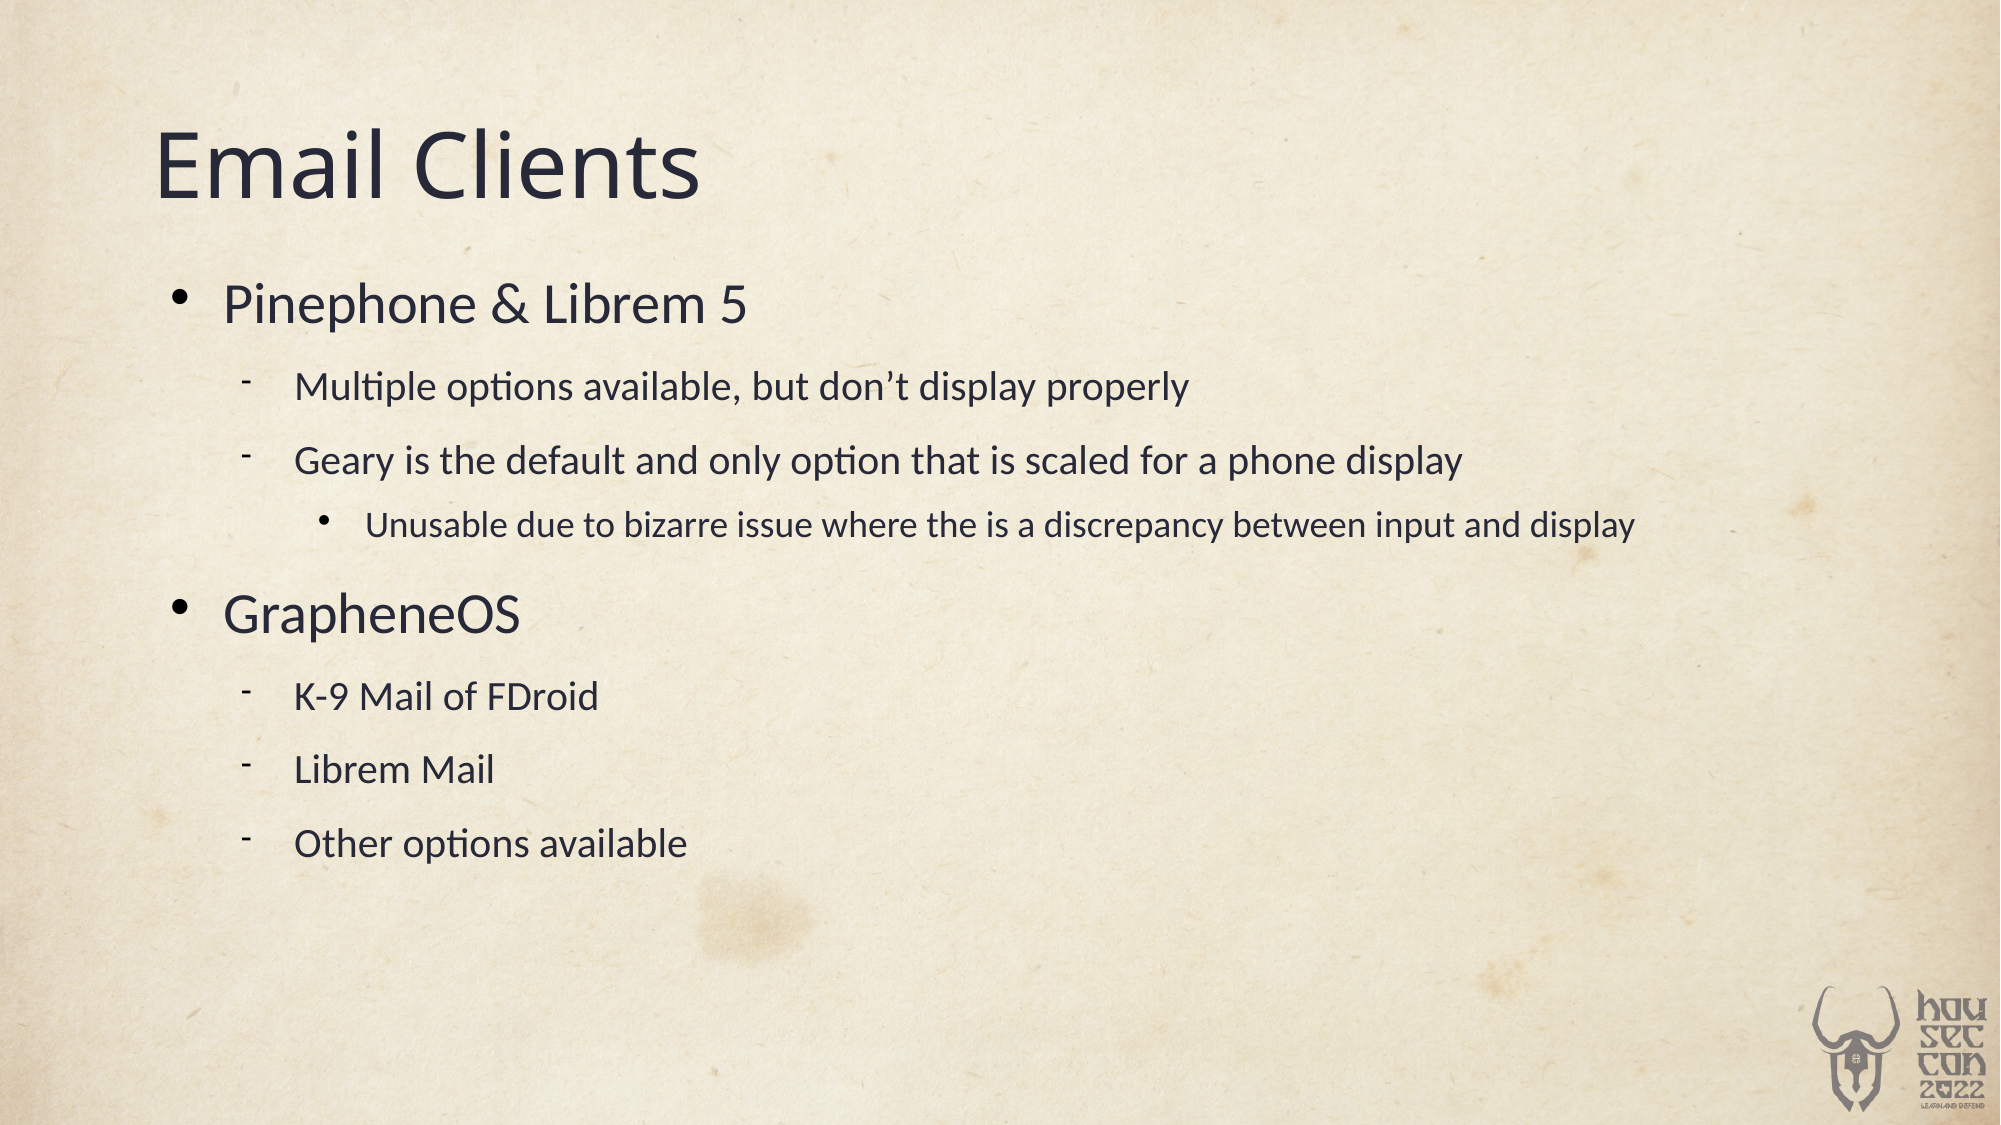

Email Clients
Pinephone & Librem 5
Multiple options available, but don’t display properly
Geary is the default and only option that is scaled for a phone display
Unusable due to bizarre issue where the is a discrepancy between input and display
GrapheneOS
K-9 Mail of FDroid
Librem Mail
Other options available